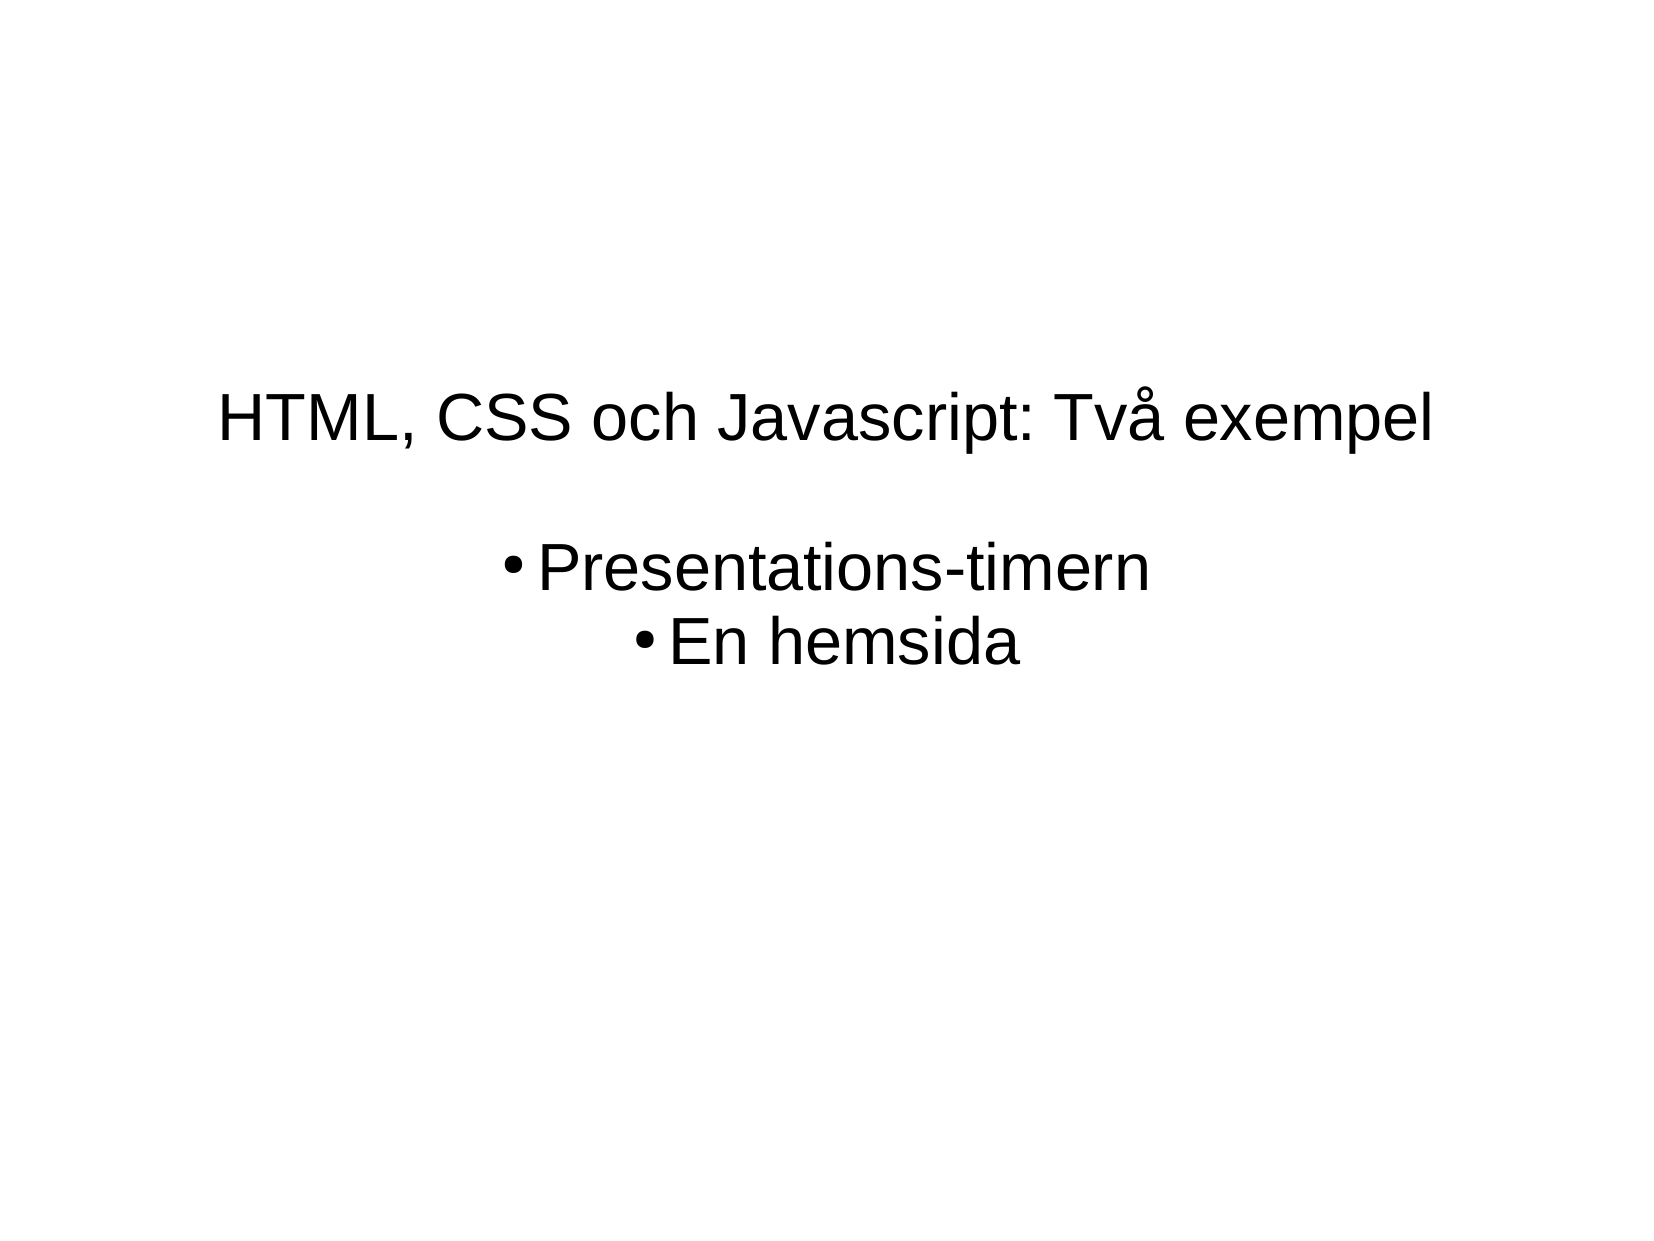

# HTML, CSS och Javascript: Två exempel
Presentations-timern
En hemsida